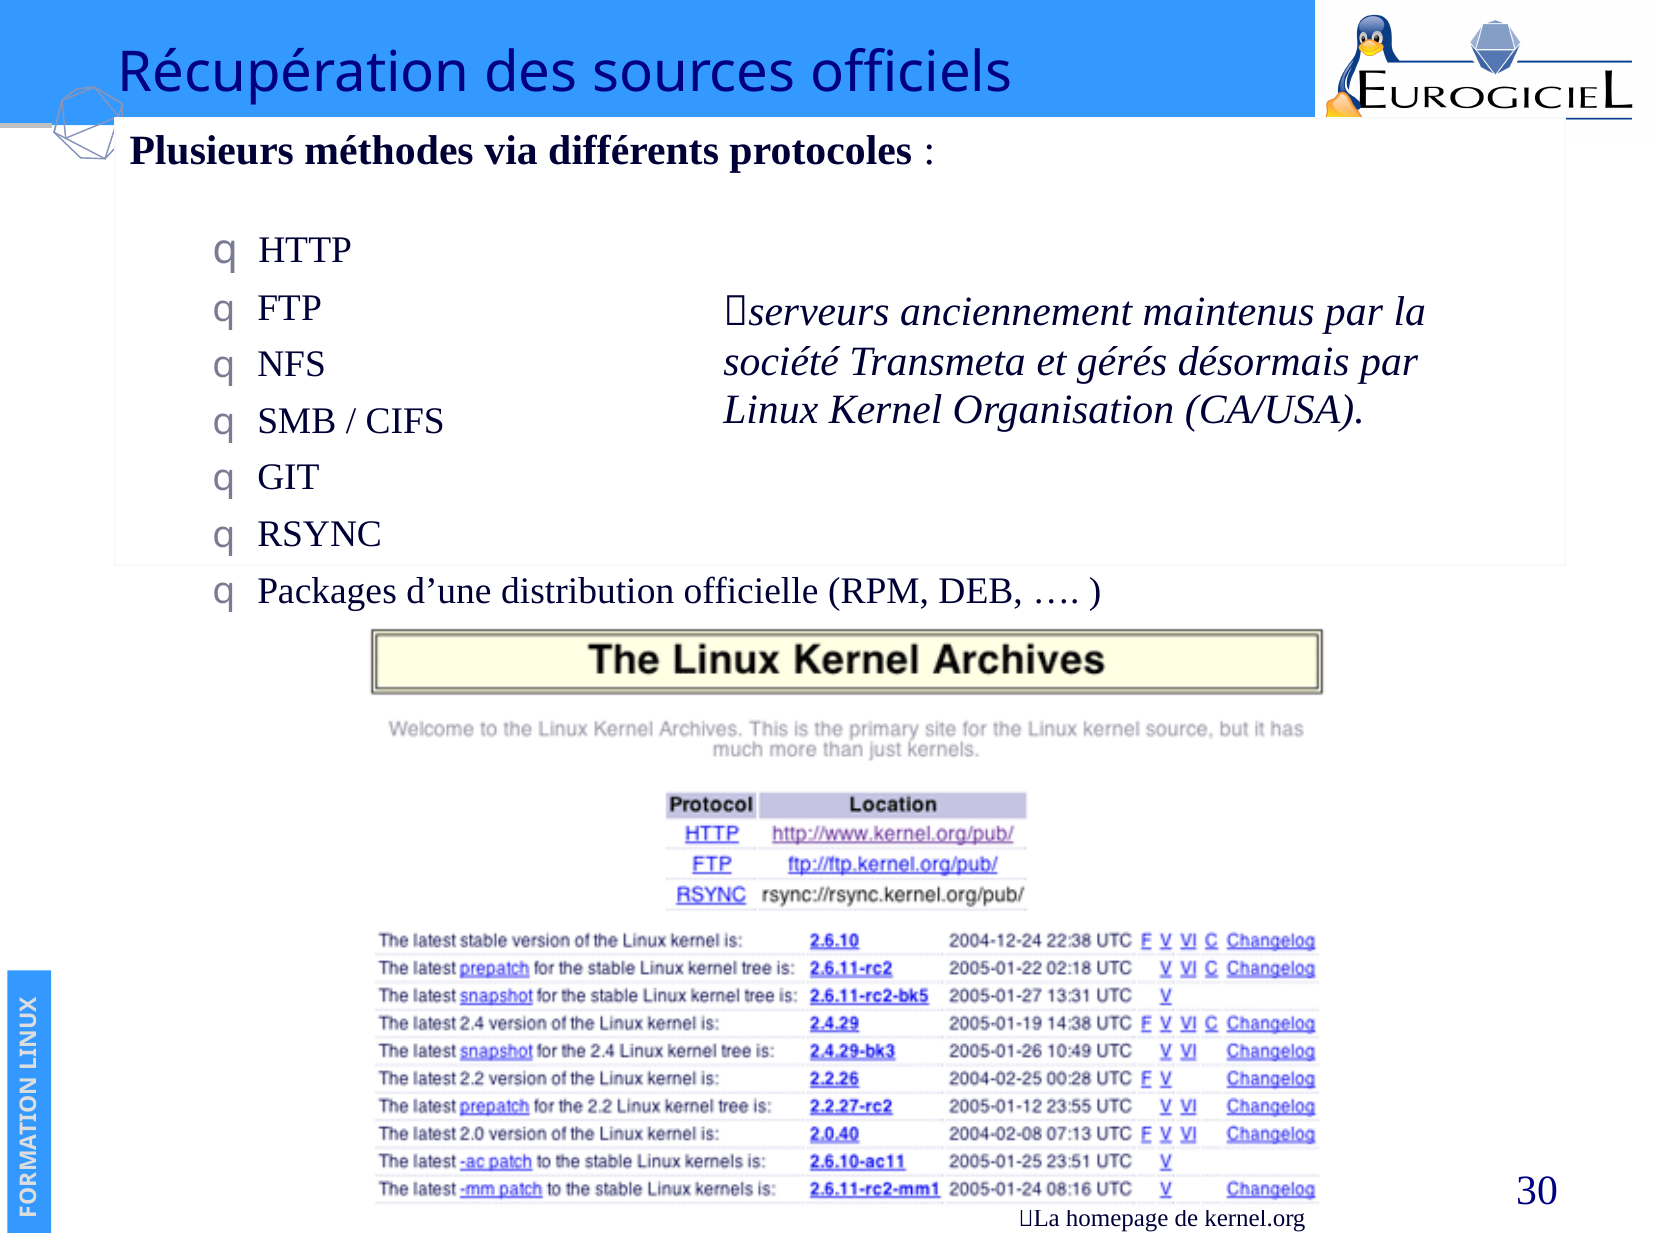

# Récupération des sources officiels
Plusieurs méthodes via différents protocoles :
 HTTP
 FTP
 NFS
 SMB / CIFS
 GIT
 RSYNC
 Packages d’une distribution officielle (RPM, DEB, …. )
serveurs anciennement maintenus par la
société Transmeta et gérés désormais par Linux Kernel Organisation (CA/USA).
La homepage de kernel.org